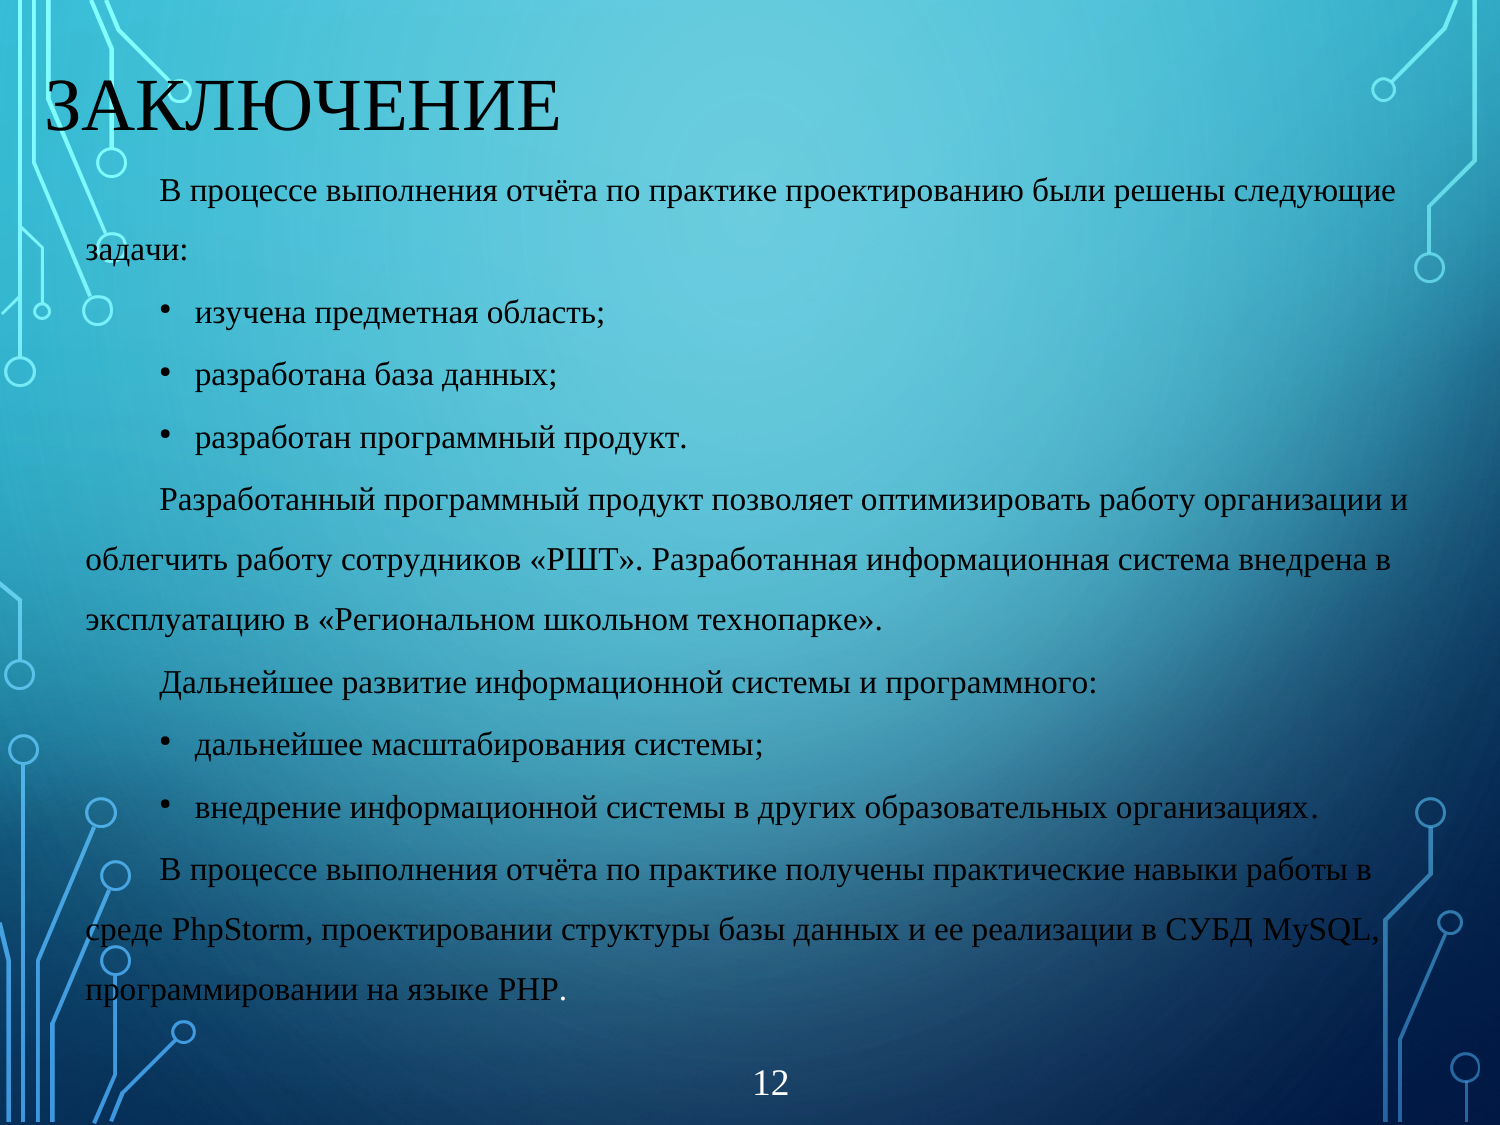

ЗАКЛЮЧЕНИЕ
В процессе выполнения отчёта по практике проектированию были решены следующие задачи:
изучена предметная область;
разработана база данных;
разработан программный продукт.
Разработанный программный продукт позволяет оптимизировать работу организации и облегчить работу сотрудников «РШТ». Разработанная информационная система внедрена в эксплуатацию в «Региональном школьном технопарке».
Дальнейшее развитие информационной системы и программного:
дальнейшее масштабирования системы;
внедрение информационной системы в других образовательных организациях.
В процессе выполнения отчёта по практике получены практические навыки работы в среде PhpStorm, проектировании структуры базы данных и ее реализации в СУБД MySQL, программировании на языке PHP.